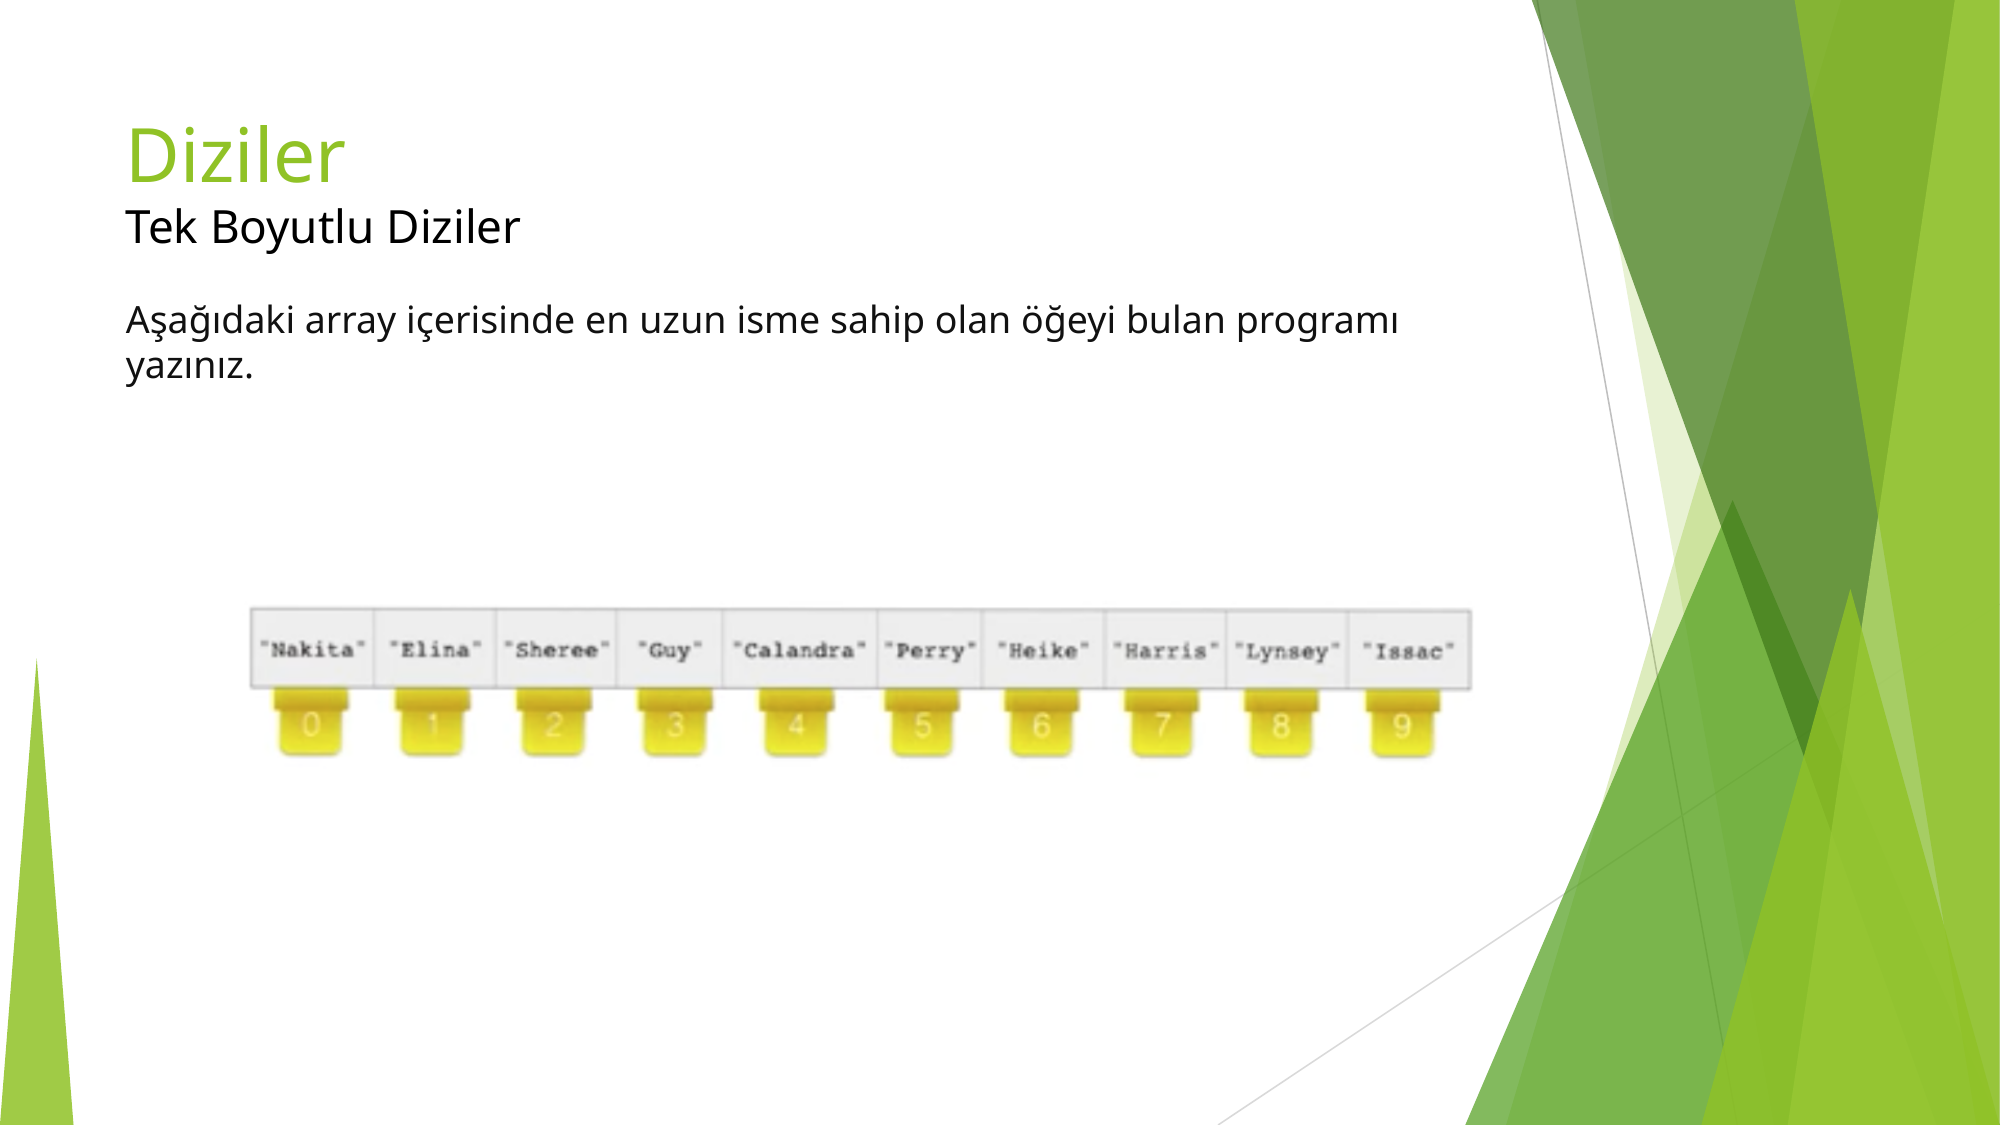

# Diziler Tek Boyutlu Diziler
Aşağıdaki array içerisinde en uzun isme sahip olan öğeyi bulan programı yazınız.